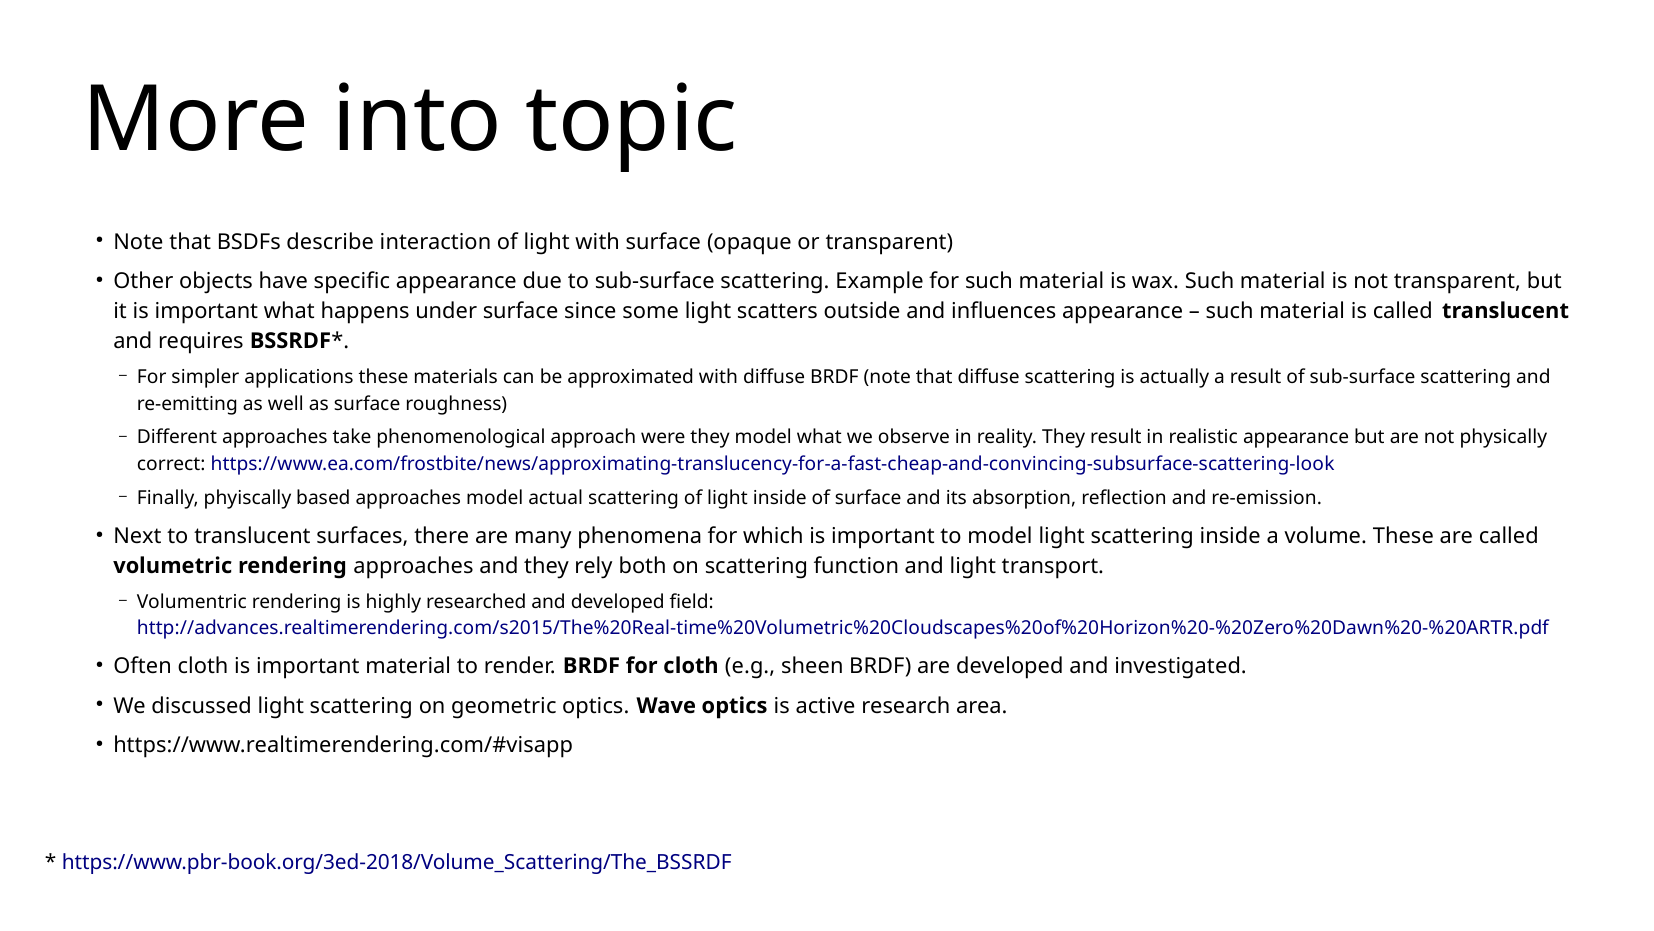

# More into topic
Note that BSDFs describe interaction of light with surface (opaque or transparent)
Other objects have specific appearance due to sub-surface scattering. Example for such material is wax. Such material is not transparent, but it is important what happens under surface since some light scatters outside and influences appearance – such material is called translucent and requires BSSRDF*.
For simpler applications these materials can be approximated with diffuse BRDF (note that diffuse scattering is actually a result of sub-surface scattering and re-emitting as well as surface roughness)
Different approaches take phenomenological approach were they model what we observe in reality. They result in realistic appearance but are not physically correct: https://www.ea.com/frostbite/news/approximating-translucency-for-a-fast-cheap-and-convincing-subsurface-scattering-look
Finally, phyiscally based approaches model actual scattering of light inside of surface and its absorption, reflection and re-emission.
Next to translucent surfaces, there are many phenomena for which is important to model light scattering inside a volume. These are called volumetric rendering approaches and they rely both on scattering function and light transport.
Volumentric rendering is highly researched and developed field: http://advances.realtimerendering.com/s2015/The%20Real-time%20Volumetric%20Cloudscapes%20of%20Horizon%20-%20Zero%20Dawn%20-%20ARTR.pdf
Often cloth is important material to render. BRDF for cloth (e.g., sheen BRDF) are developed and investigated.
We discussed light scattering on geometric optics. Wave optics is active research area.
https://www.realtimerendering.com/#visapp
* https://www.pbr-book.org/3ed-2018/Volume_Scattering/The_BSSRDF